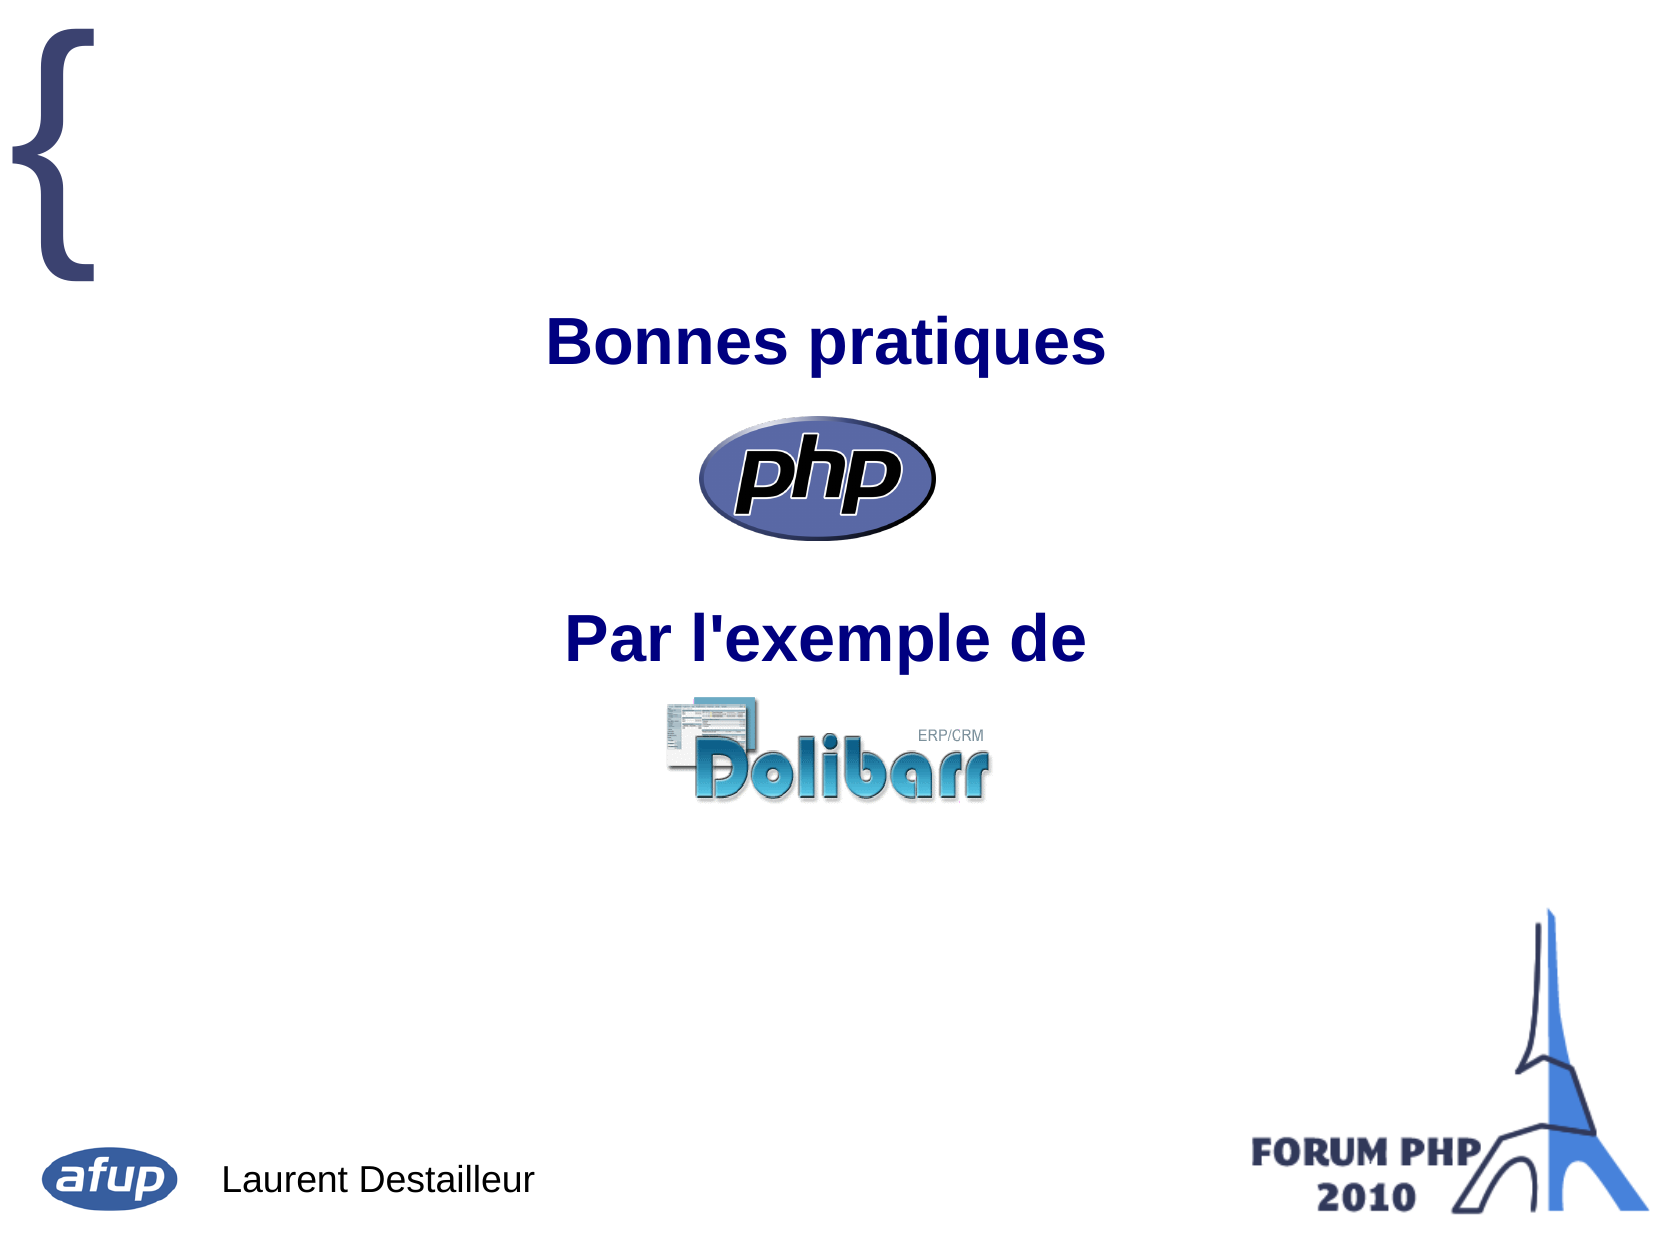

# Bonnes pratiques
Par l'exemple de
Laurent Destailleur